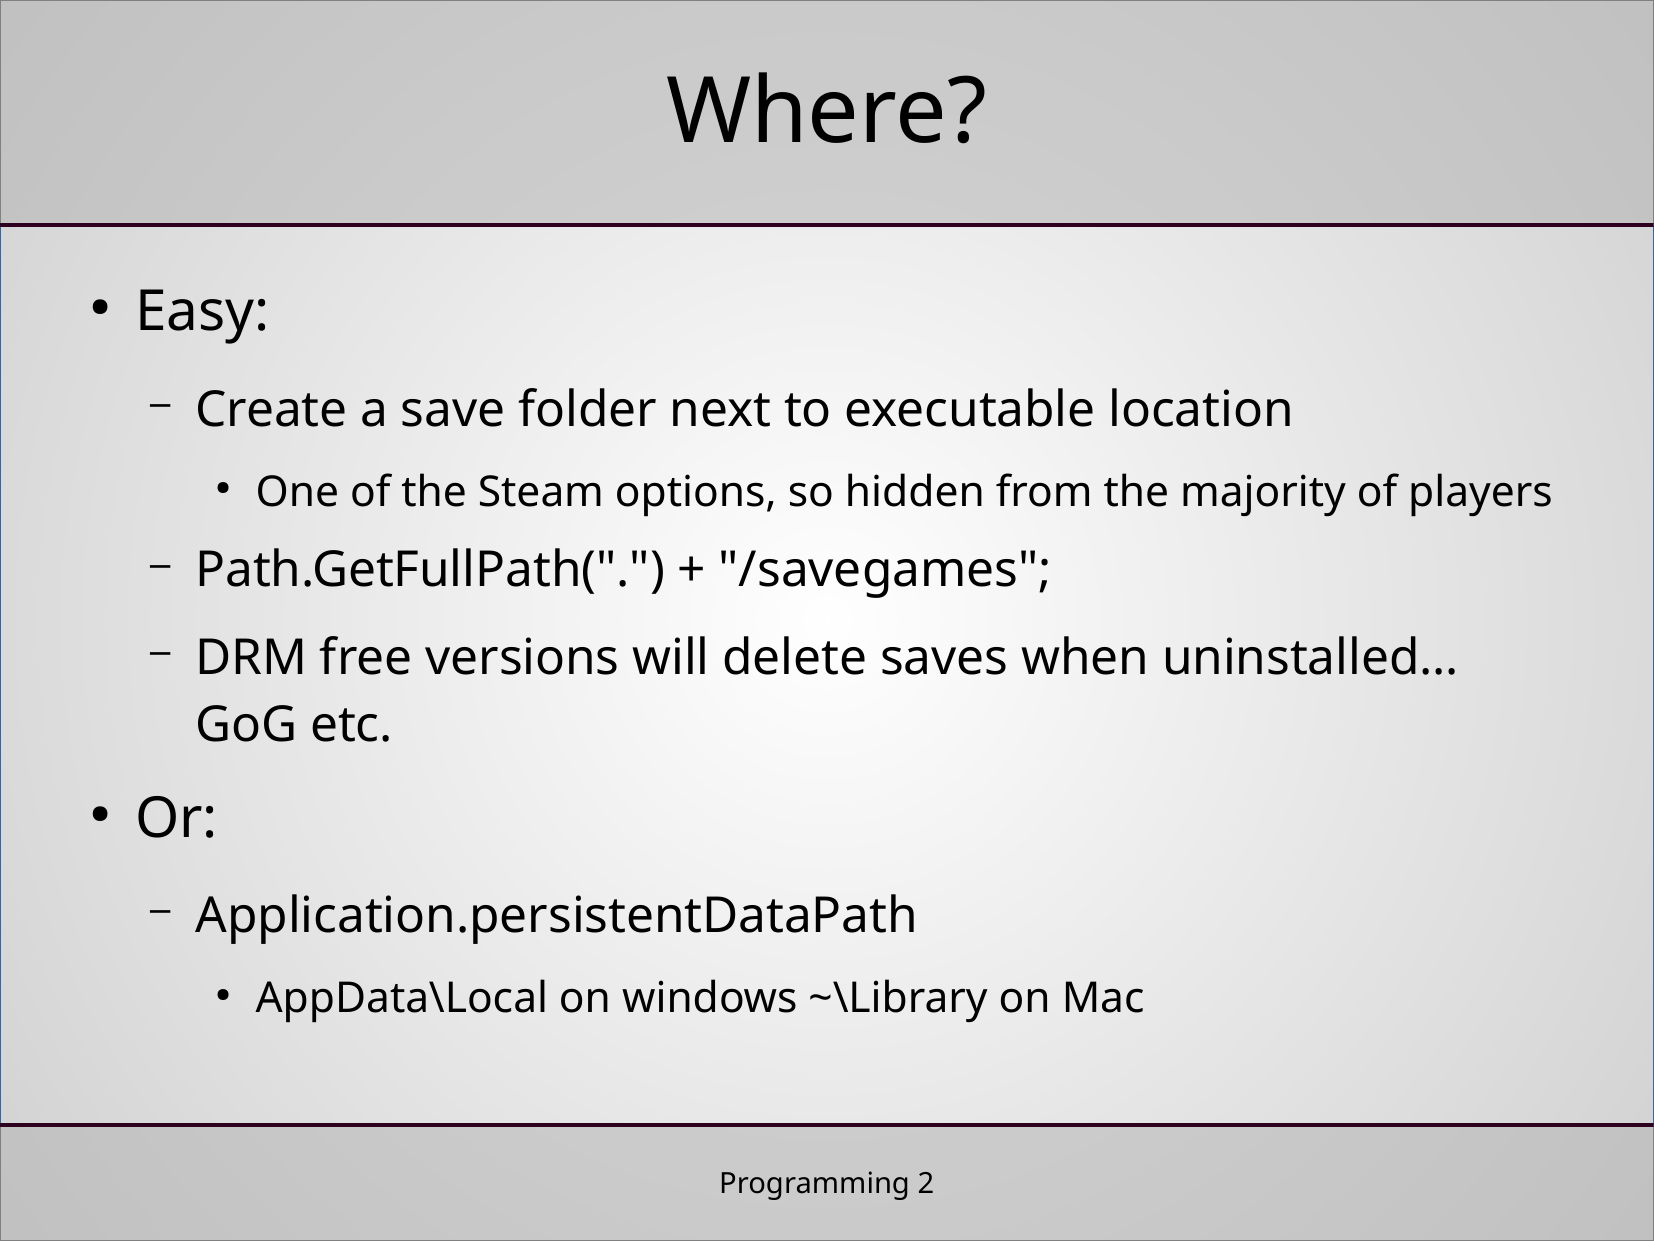

# Where?
Easy:
Create a save folder next to executable location
One of the Steam options, so hidden from the majority of players
Path.GetFullPath(".") + "/savegames";
DRM free versions will delete saves when uninstalled… GoG etc.
Or:
Application.persistentDataPath
AppData\Local on windows ~\Library on Mac